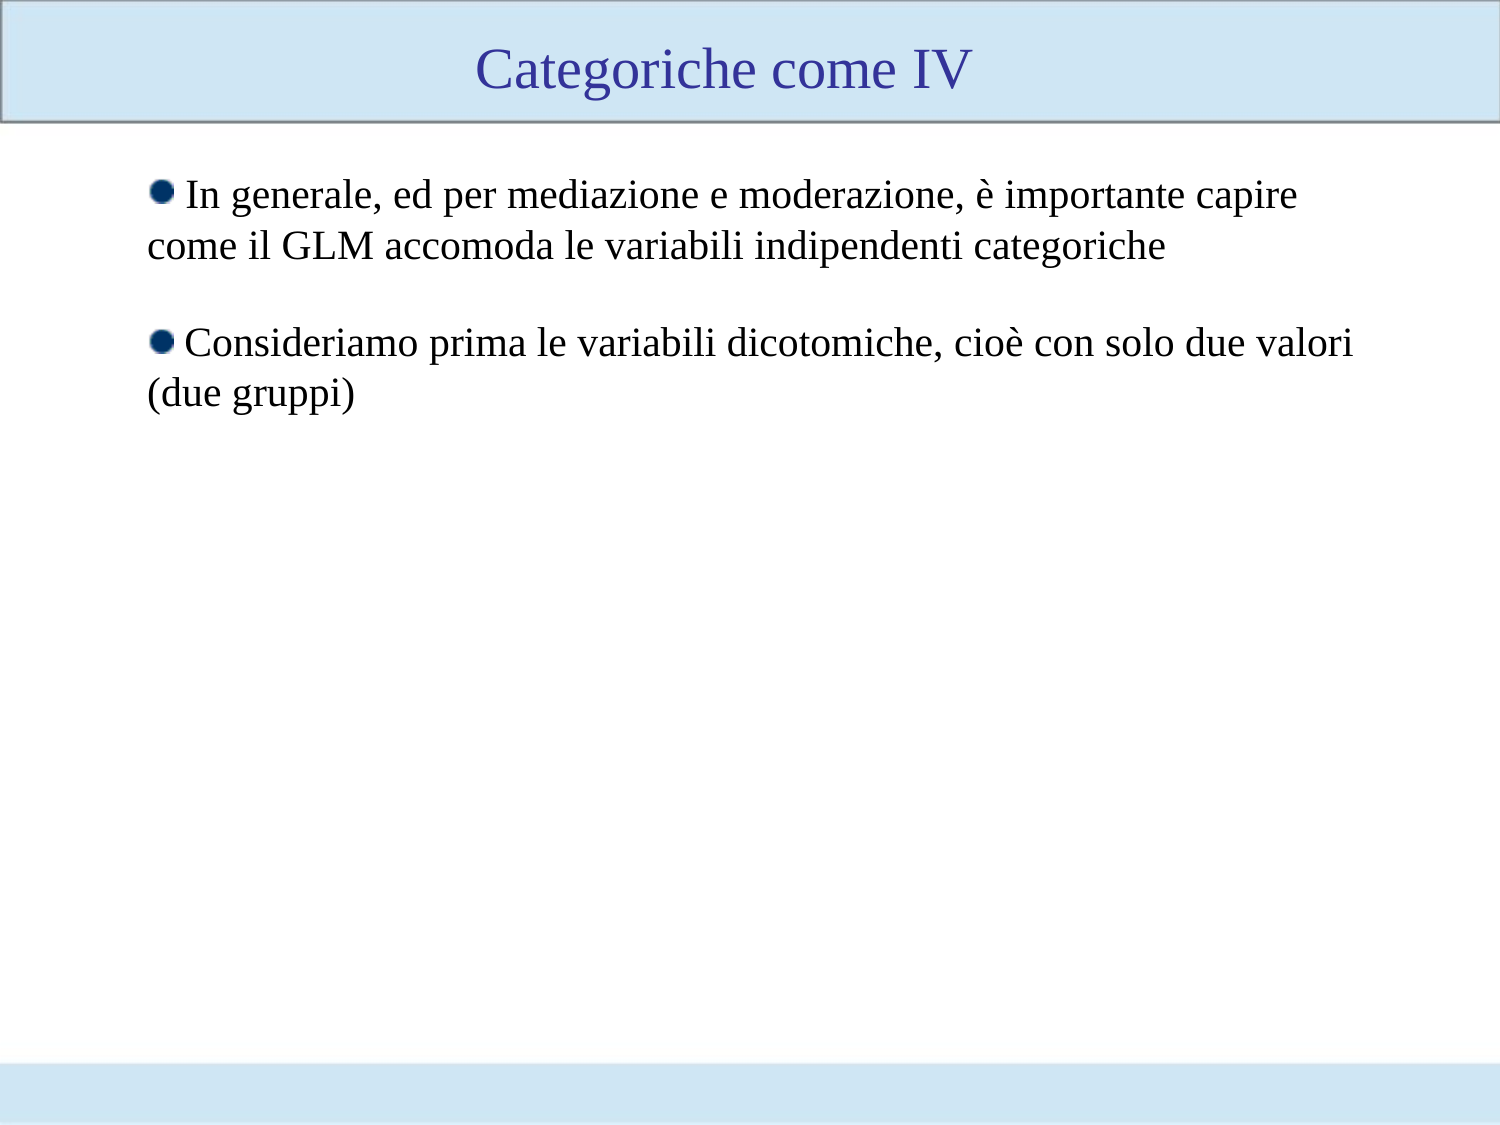

# Categoriche come IV
 In generale, ed per mediazione e moderazione, è importante capire come il GLM accomoda le variabili indipendenti categoriche
 Consideriamo prima le variabili dicotomiche, cioè con solo due valori (due gruppi)
95